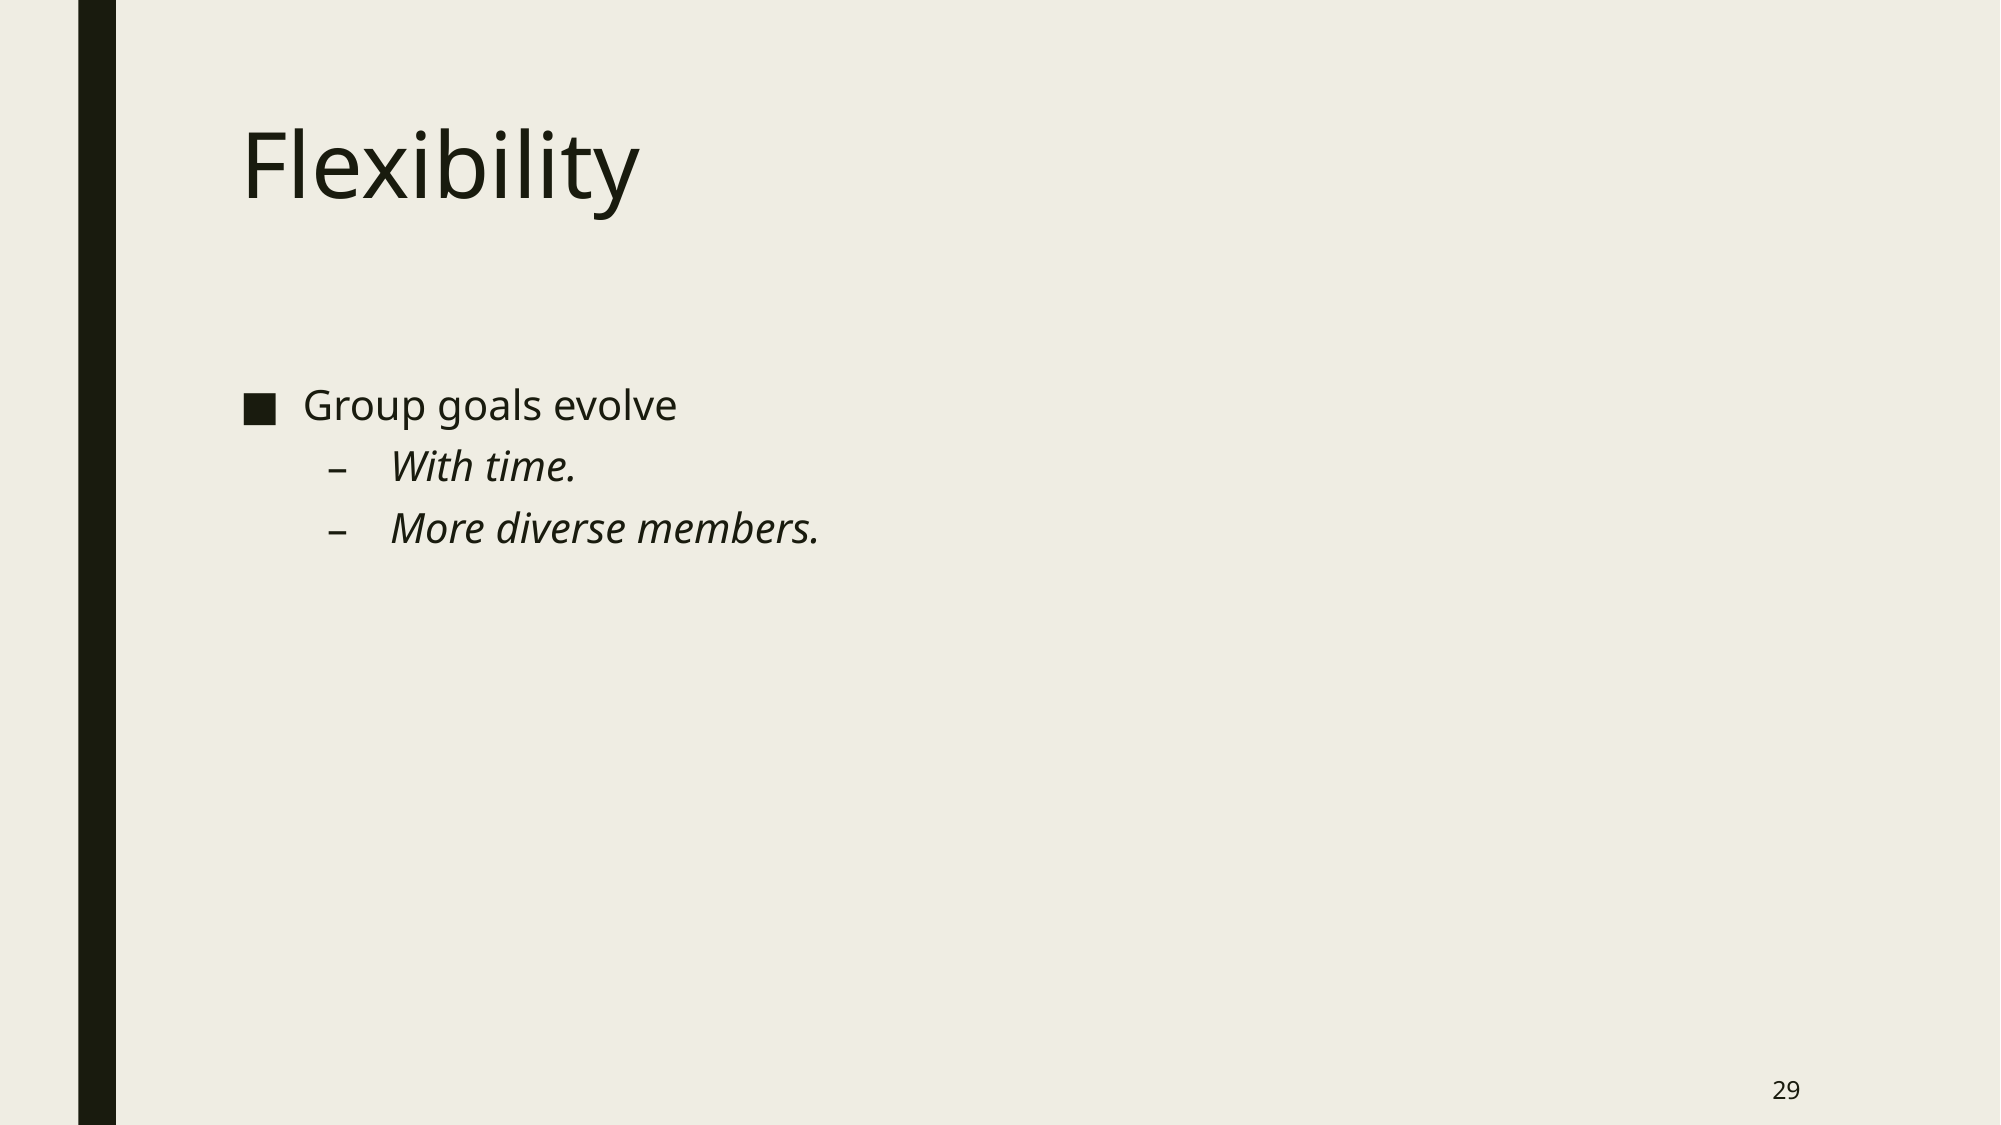

# Flexibility
Group goals evolve
With time.
More diverse members.